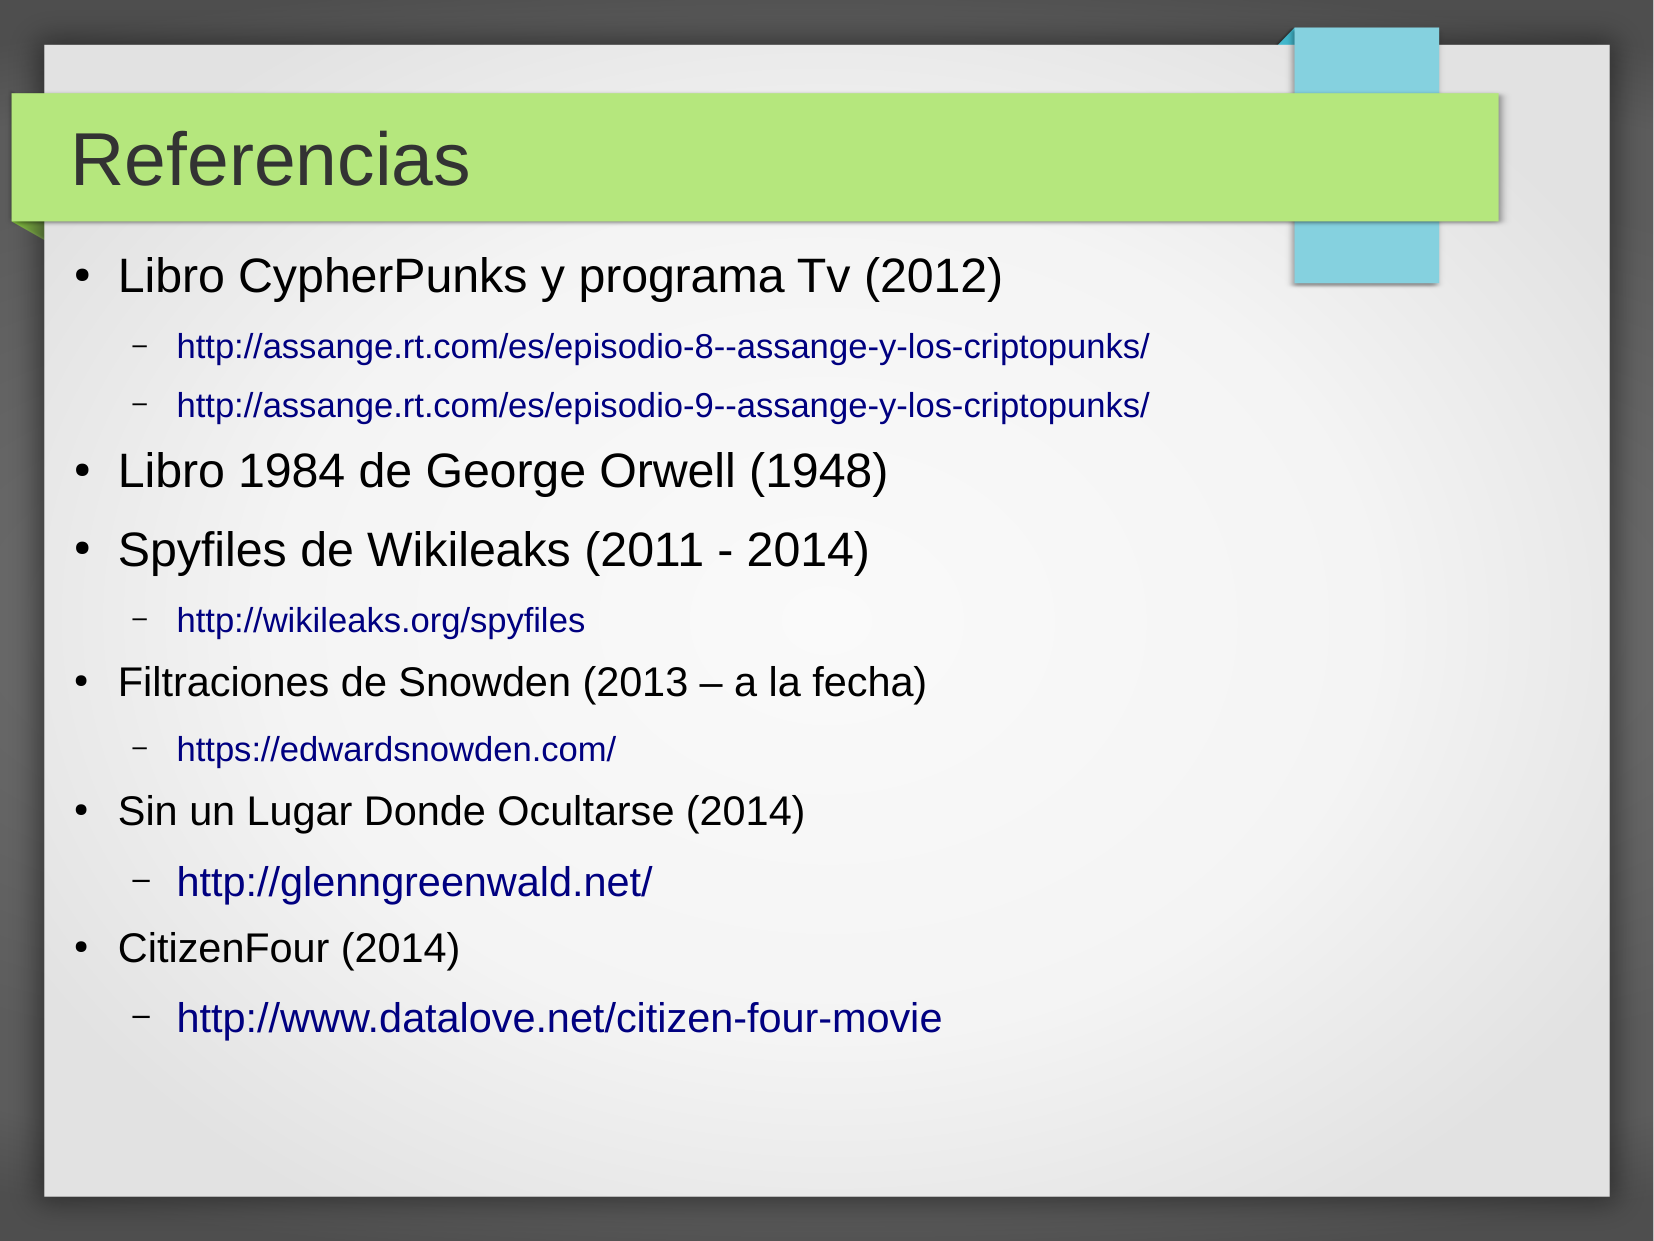

# Referencias
Libro CypherPunks y programa Tv (2012)
http://assange.rt.com/es/episodio-8--assange-y-los-criptopunks/
http://assange.rt.com/es/episodio-9--assange-y-los-criptopunks/
Libro 1984 de George Orwell (1948)
Spyfiles de Wikileaks (2011 - 2014)
http://wikileaks.org/spyfiles
Filtraciones de Snowden (2013 – a la fecha)
https://edwardsnowden.com/
Sin un Lugar Donde Ocultarse (2014)
http://glenngreenwald.net/
CitizenFour (2014)
http://www.datalove.net/citizen-four-movie